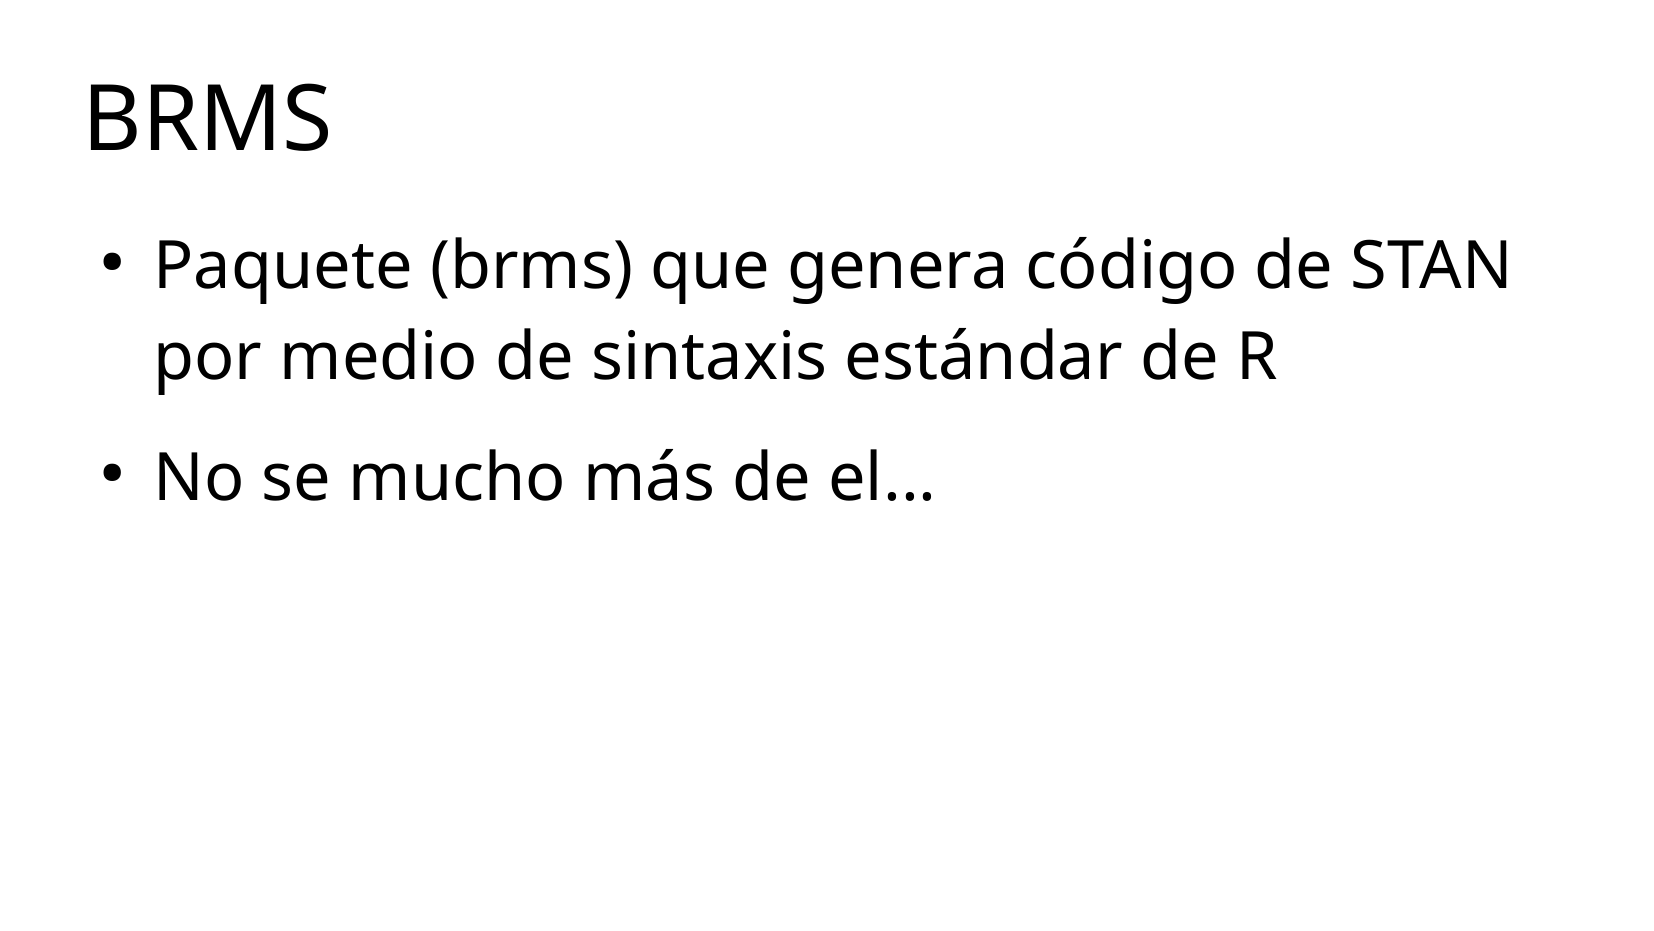

# BRMS
Paquete (brms) que genera código de STAN por medio de sintaxis estándar de R
No se mucho más de el...